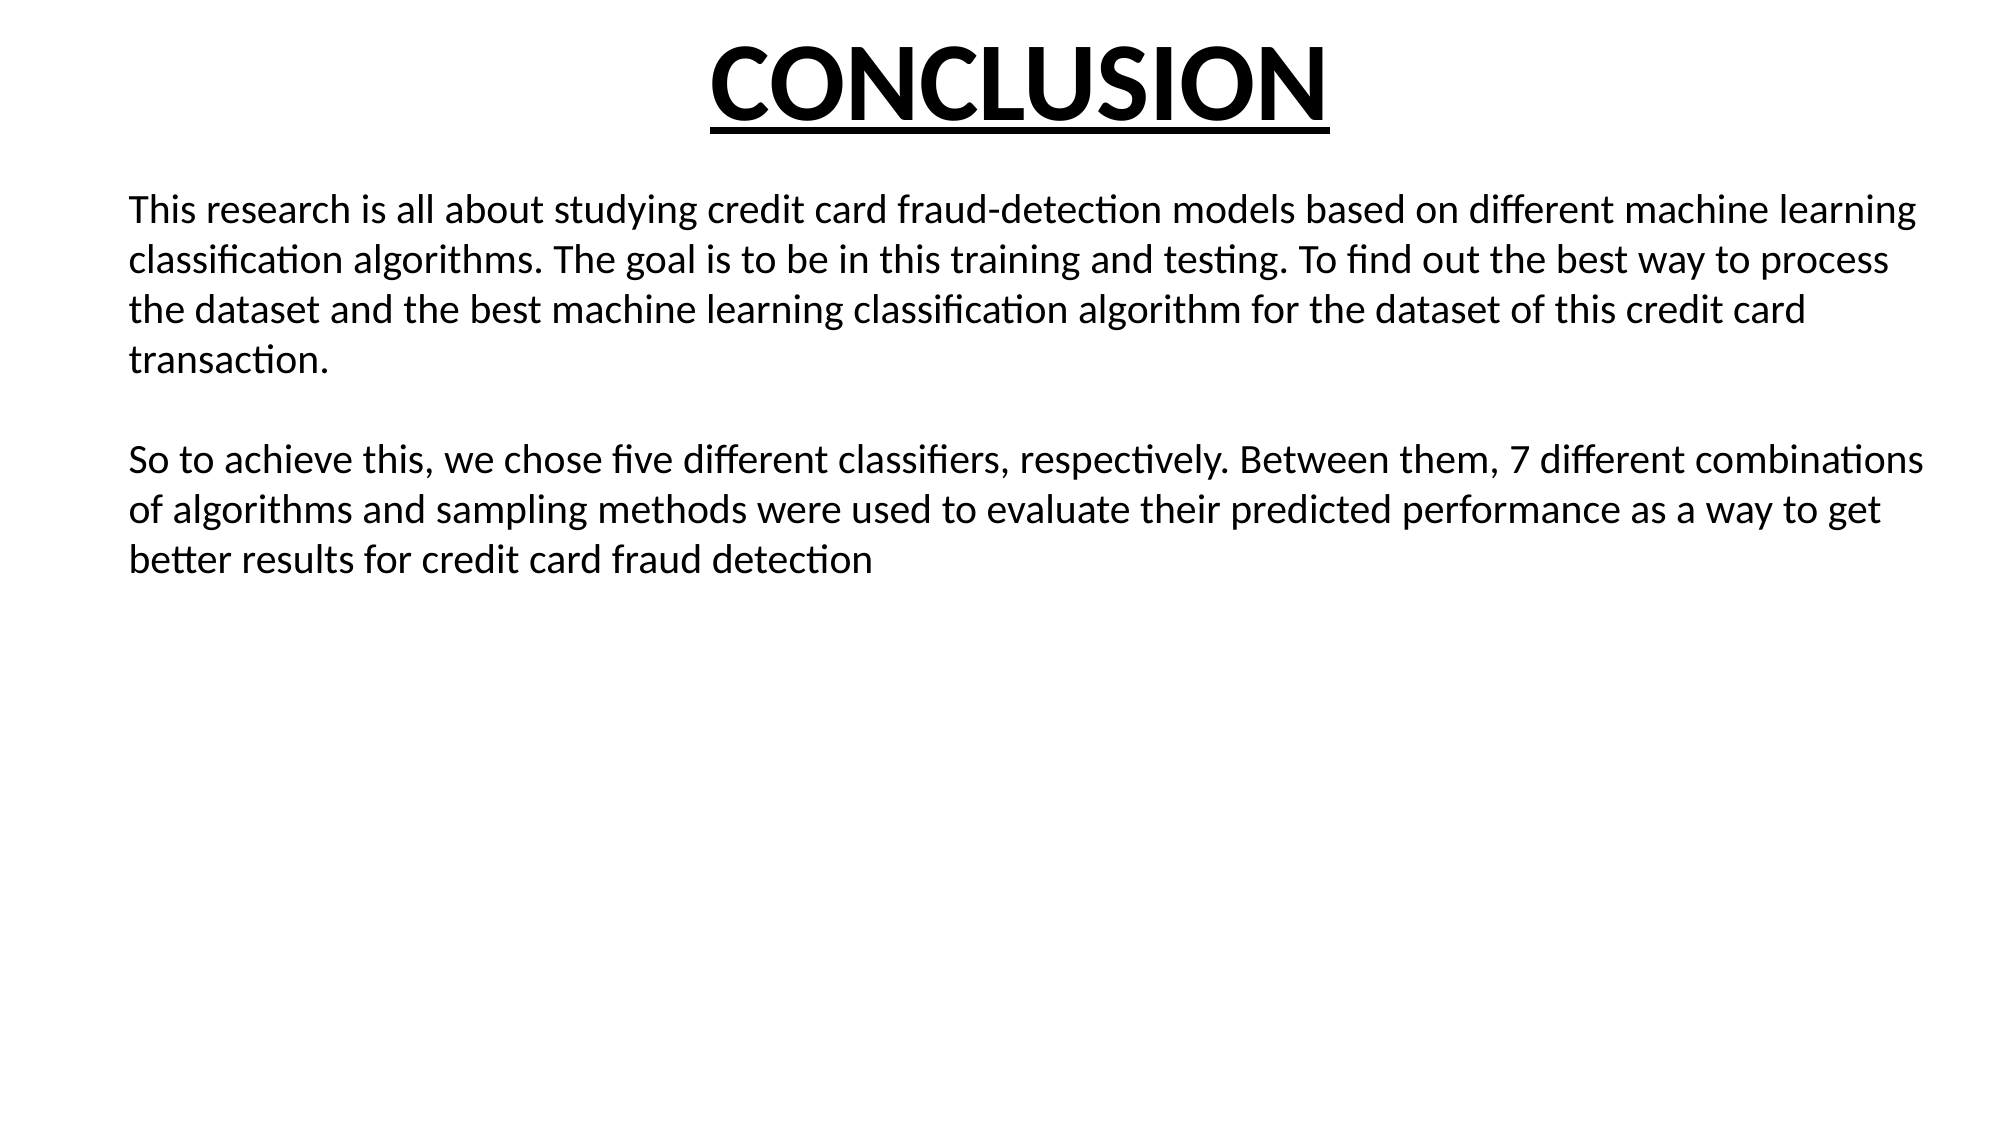

CONCLUSION
This research is all about studying credit card fraud-detection models based on different machine learning classification algorithms. The goal is to be in this training and testing. To find out the best way to process the dataset and the best machine learning classification algorithm for the dataset of this credit card transaction.
So to achieve this, we chose five different classifiers, respectively. Between them, 7 different combinations of algorithms and sampling methods were used to evaluate their predicted performance as a way to get better results for credit card fraud detection